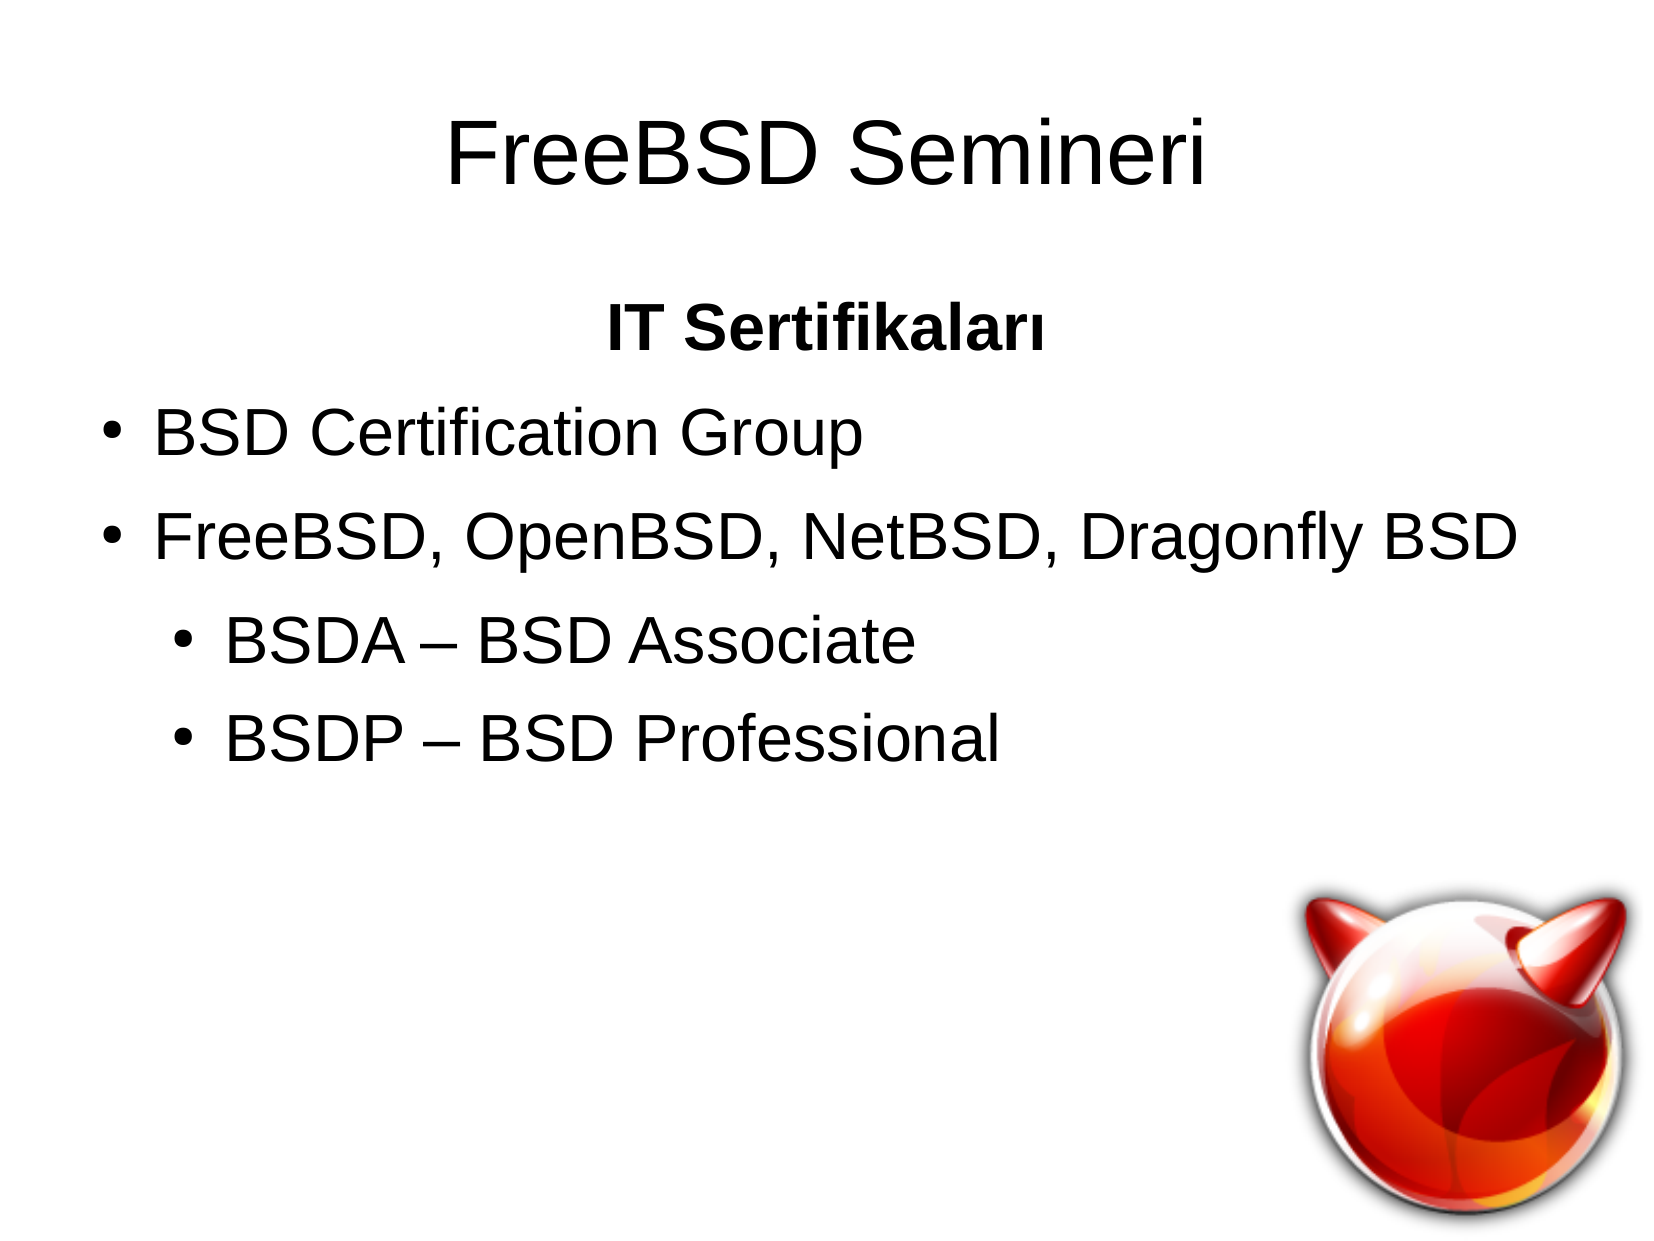

# FreeBSD Semineri
IT Sertifikaları
BSD Certification Group
FreeBSD, OpenBSD, NetBSD, Dragonfly BSD
BSDA – BSD Associate
BSDP – BSD Professional